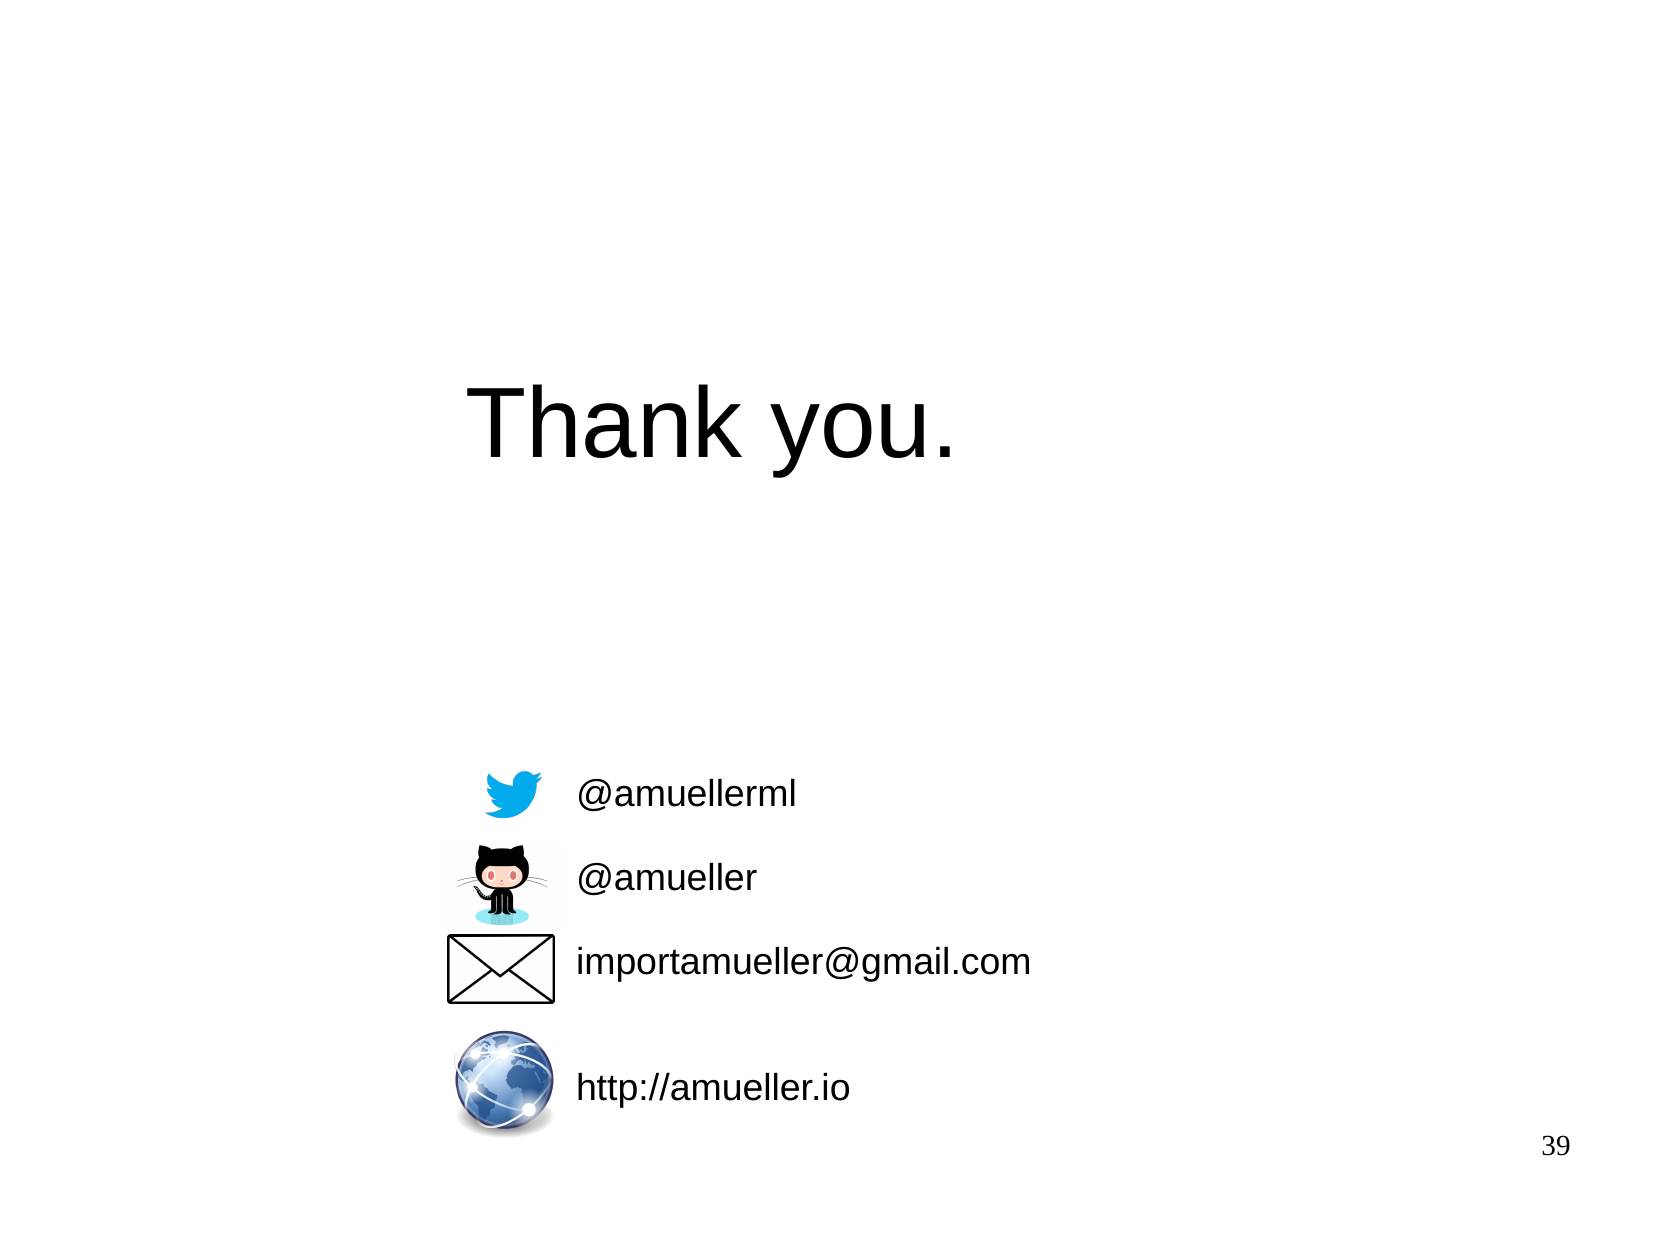

Thank you.
@amuellerml
@amueller
importamueller@gmail.com
http://amueller.io
39